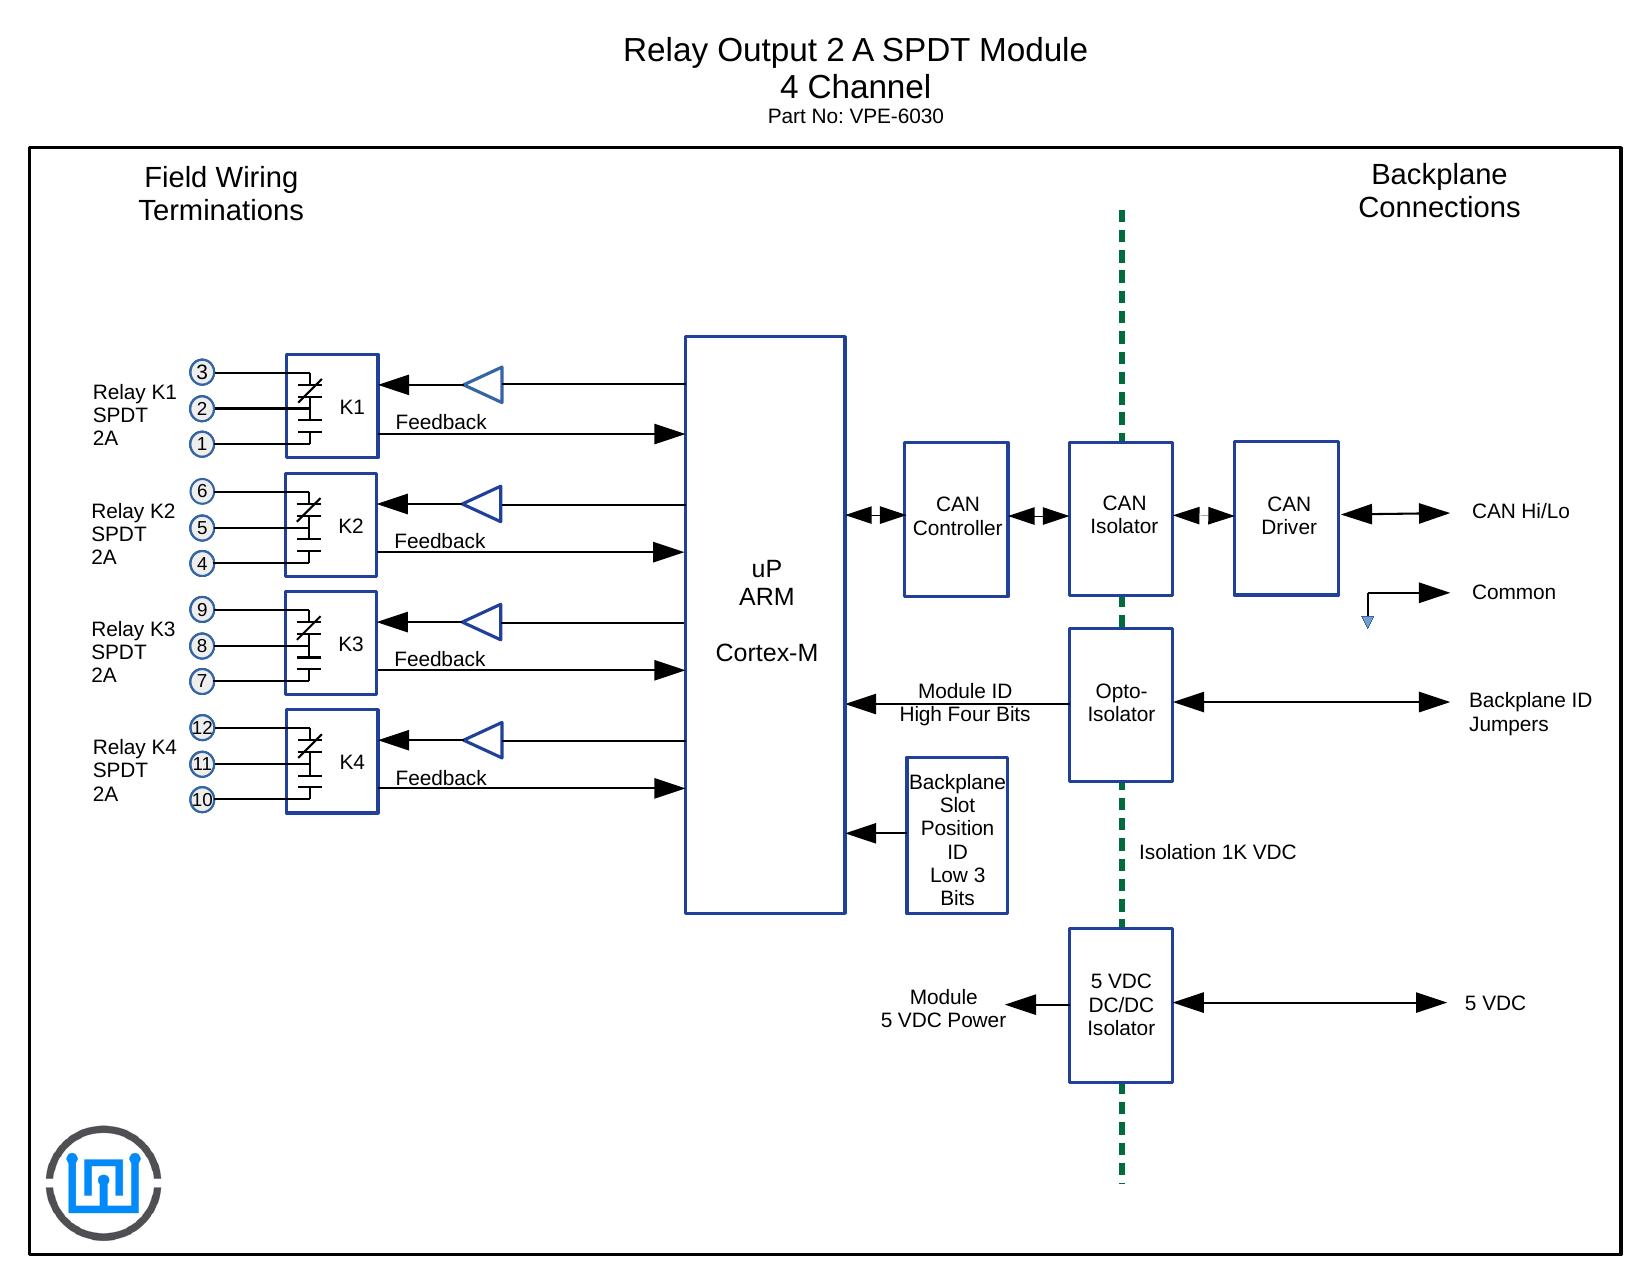

Relay Output 2 A SPDT Module
4 Channel
Part No: VPE-6030
Backplane
Connections
Field Wiring
Terminations
3
Relay K1
SPDT
2A
K1
2
Feedback
1
6
CAN
Isolator
CAN
Driver
CAN
Controller
Relay K2
SPDT
2A
CAN Hi/Lo
K2
5
Feedback
uP
ARM
Cortex-M
4
Common
9
Relay K3
SPDT
2A
K3
8
Feedback
7
Module ID
High Four Bits
Opto-
Isolator
Backplane ID
Jumpers
12
Relay K4
SPDT
2A
K4
11
Feedback
Backplane
Slot
Position
ID
Low 3
Bits
10
Isolation 1K VDC
5 VDC
DC/DC
Isolator
Module
5 VDC Power
5 VDC